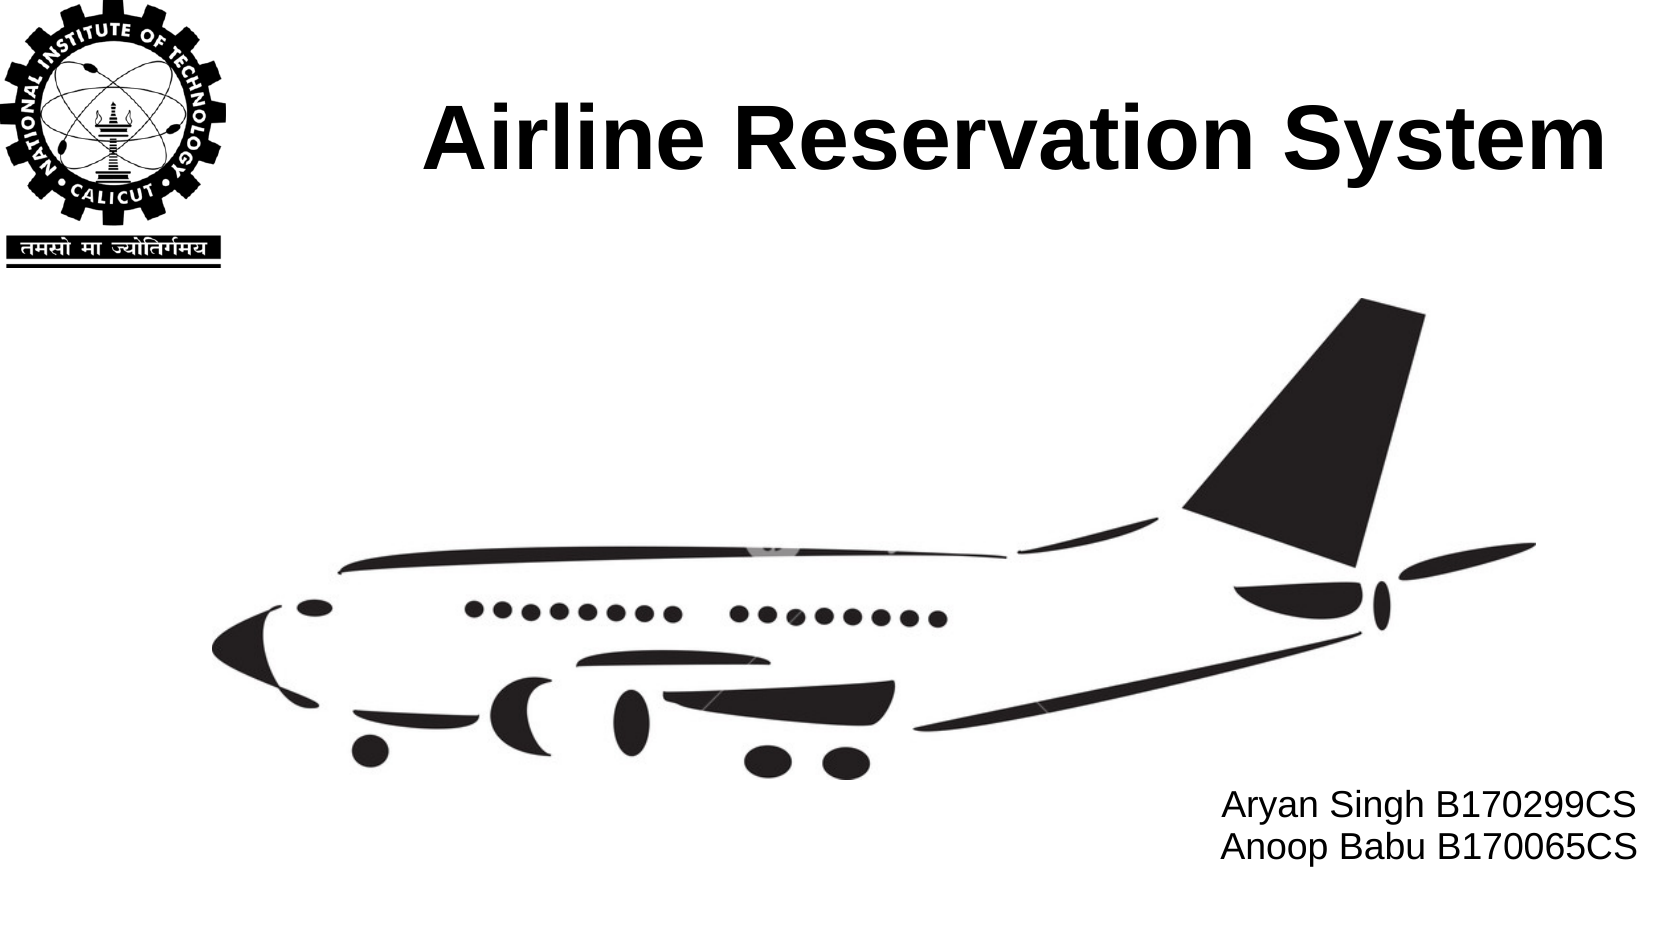

# Airline Reservation System
Aryan Singh B170299CS
Anoop Babu B170065CS